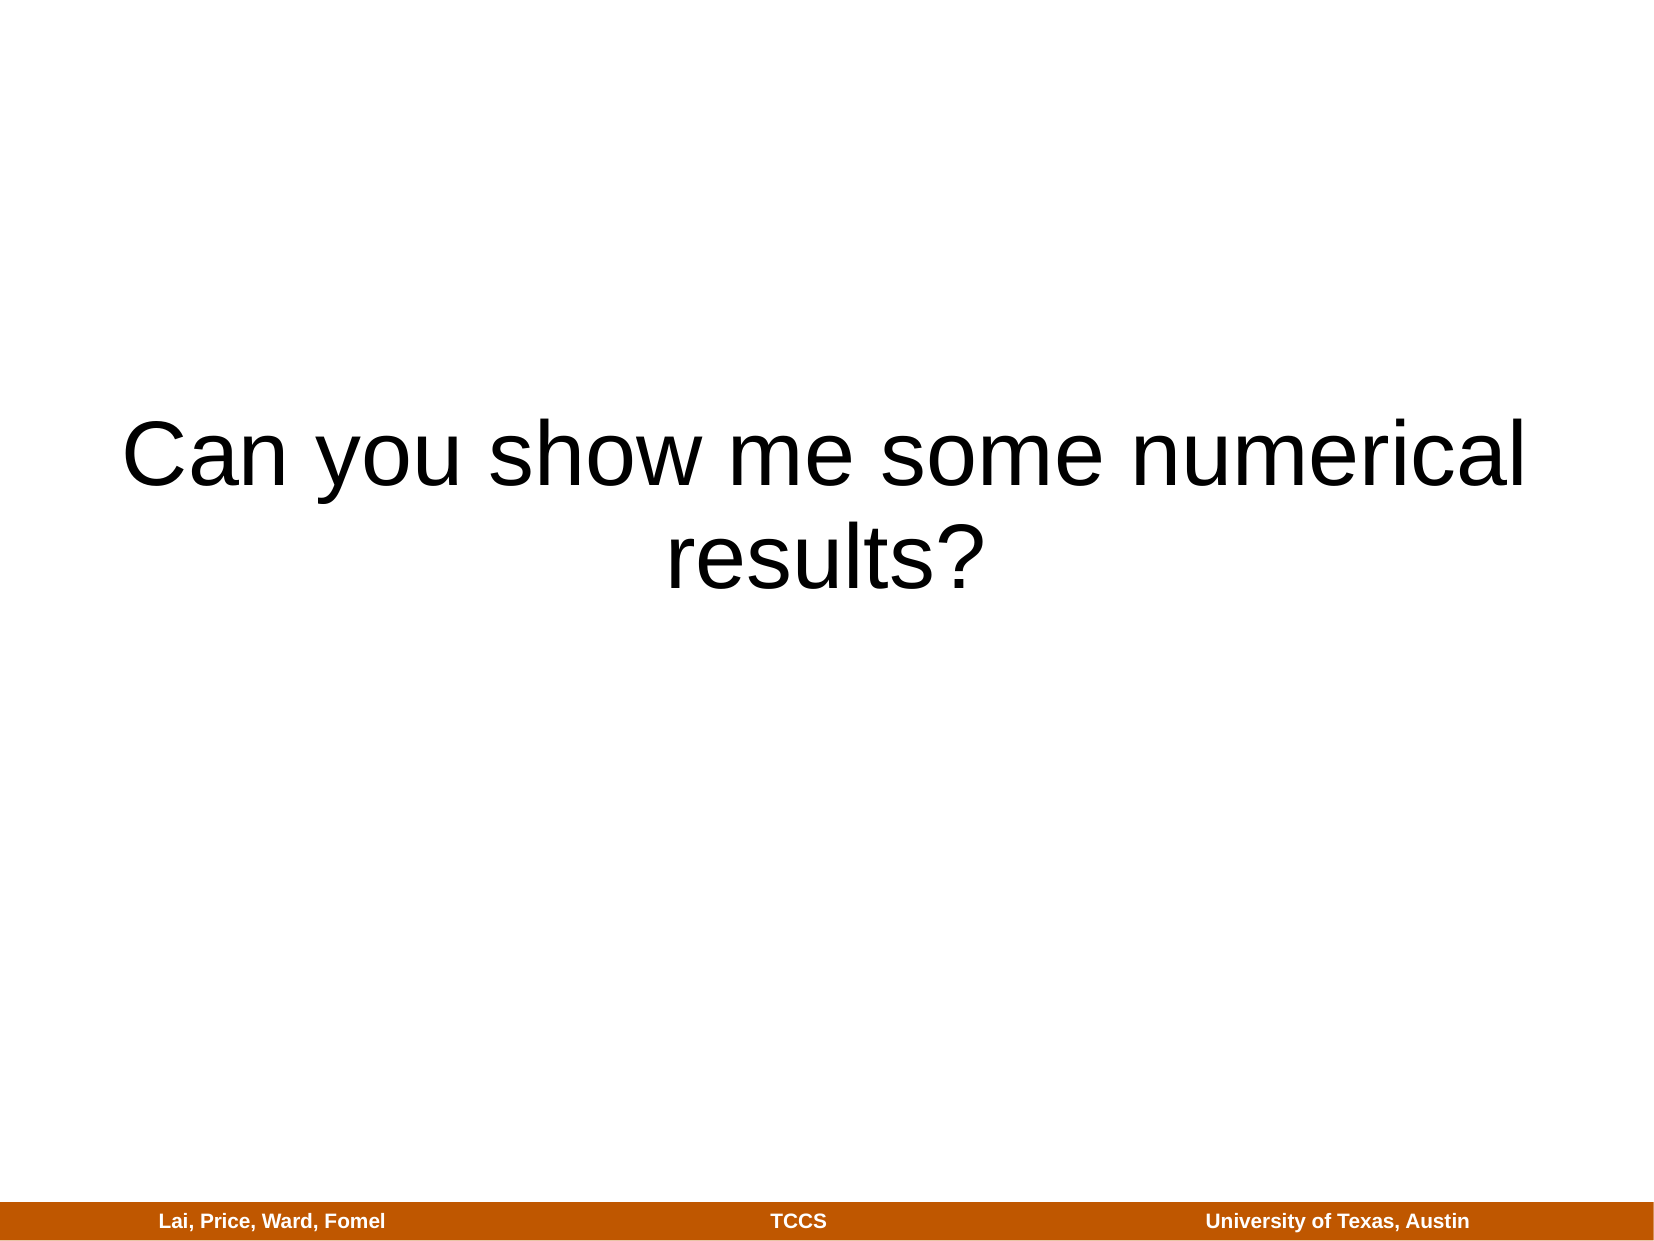

Can you show me some numerical results?